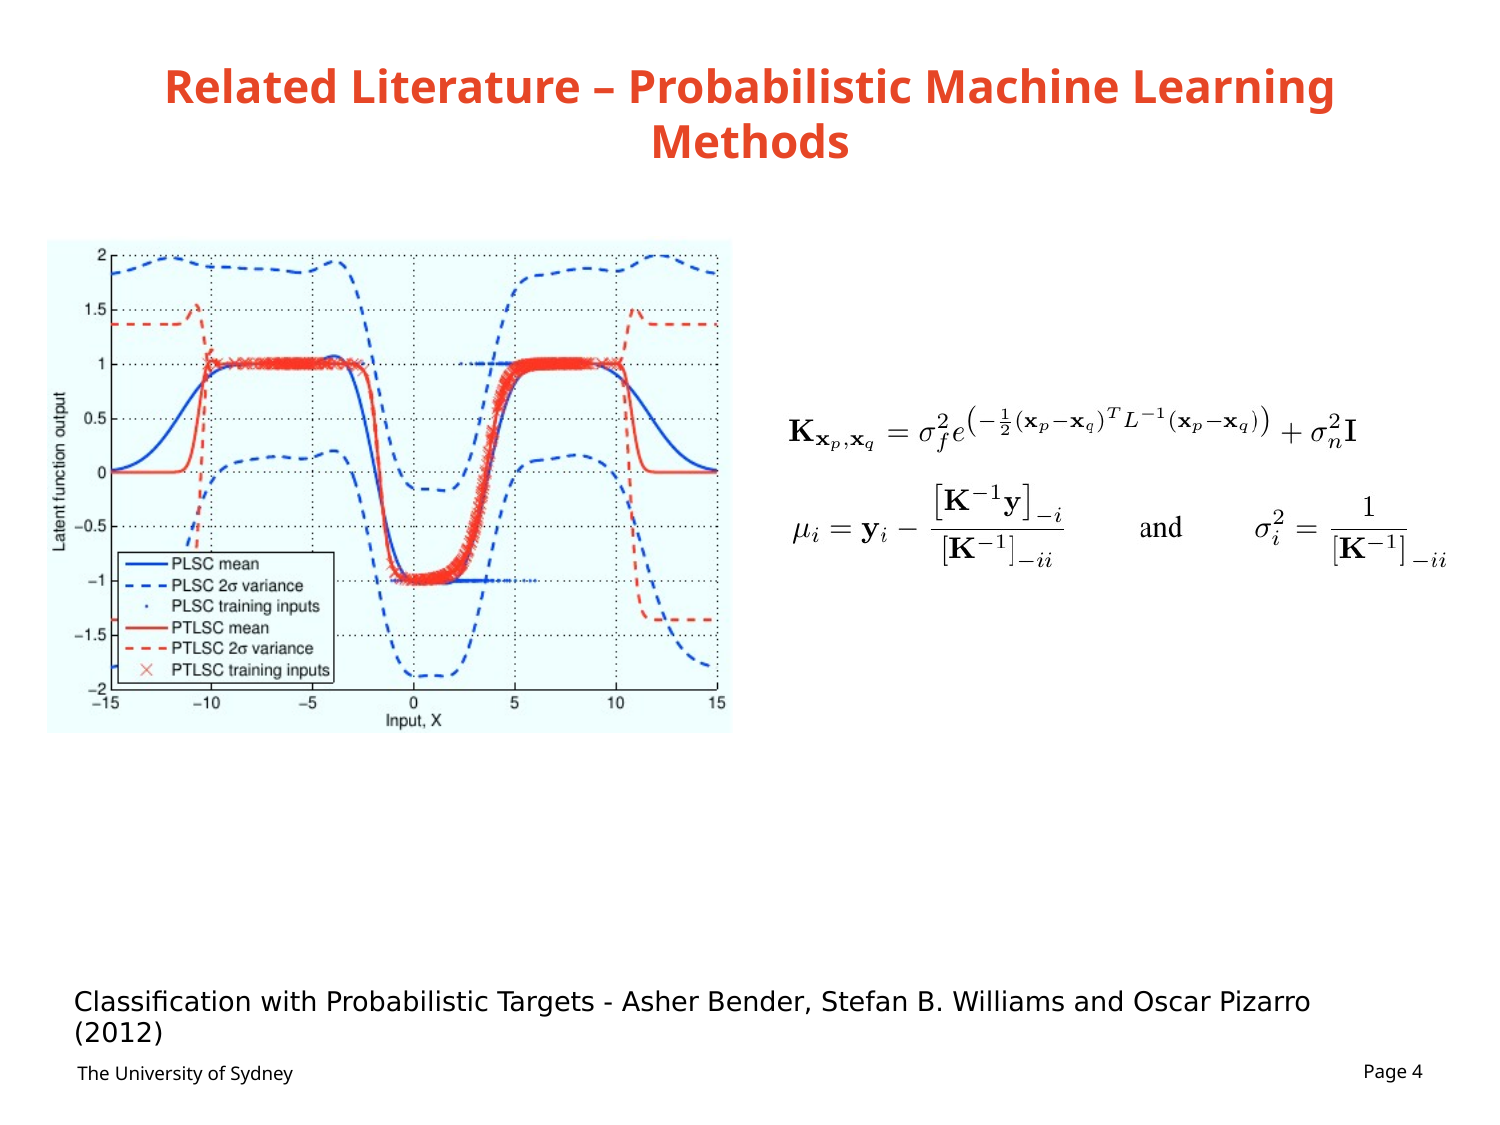

# Related Literature – Probabilistic Machine Learning Methods
Classification with Probabilistic Targets - Asher Bender, Stefan B. Williams and Oscar Pizarro (2012)